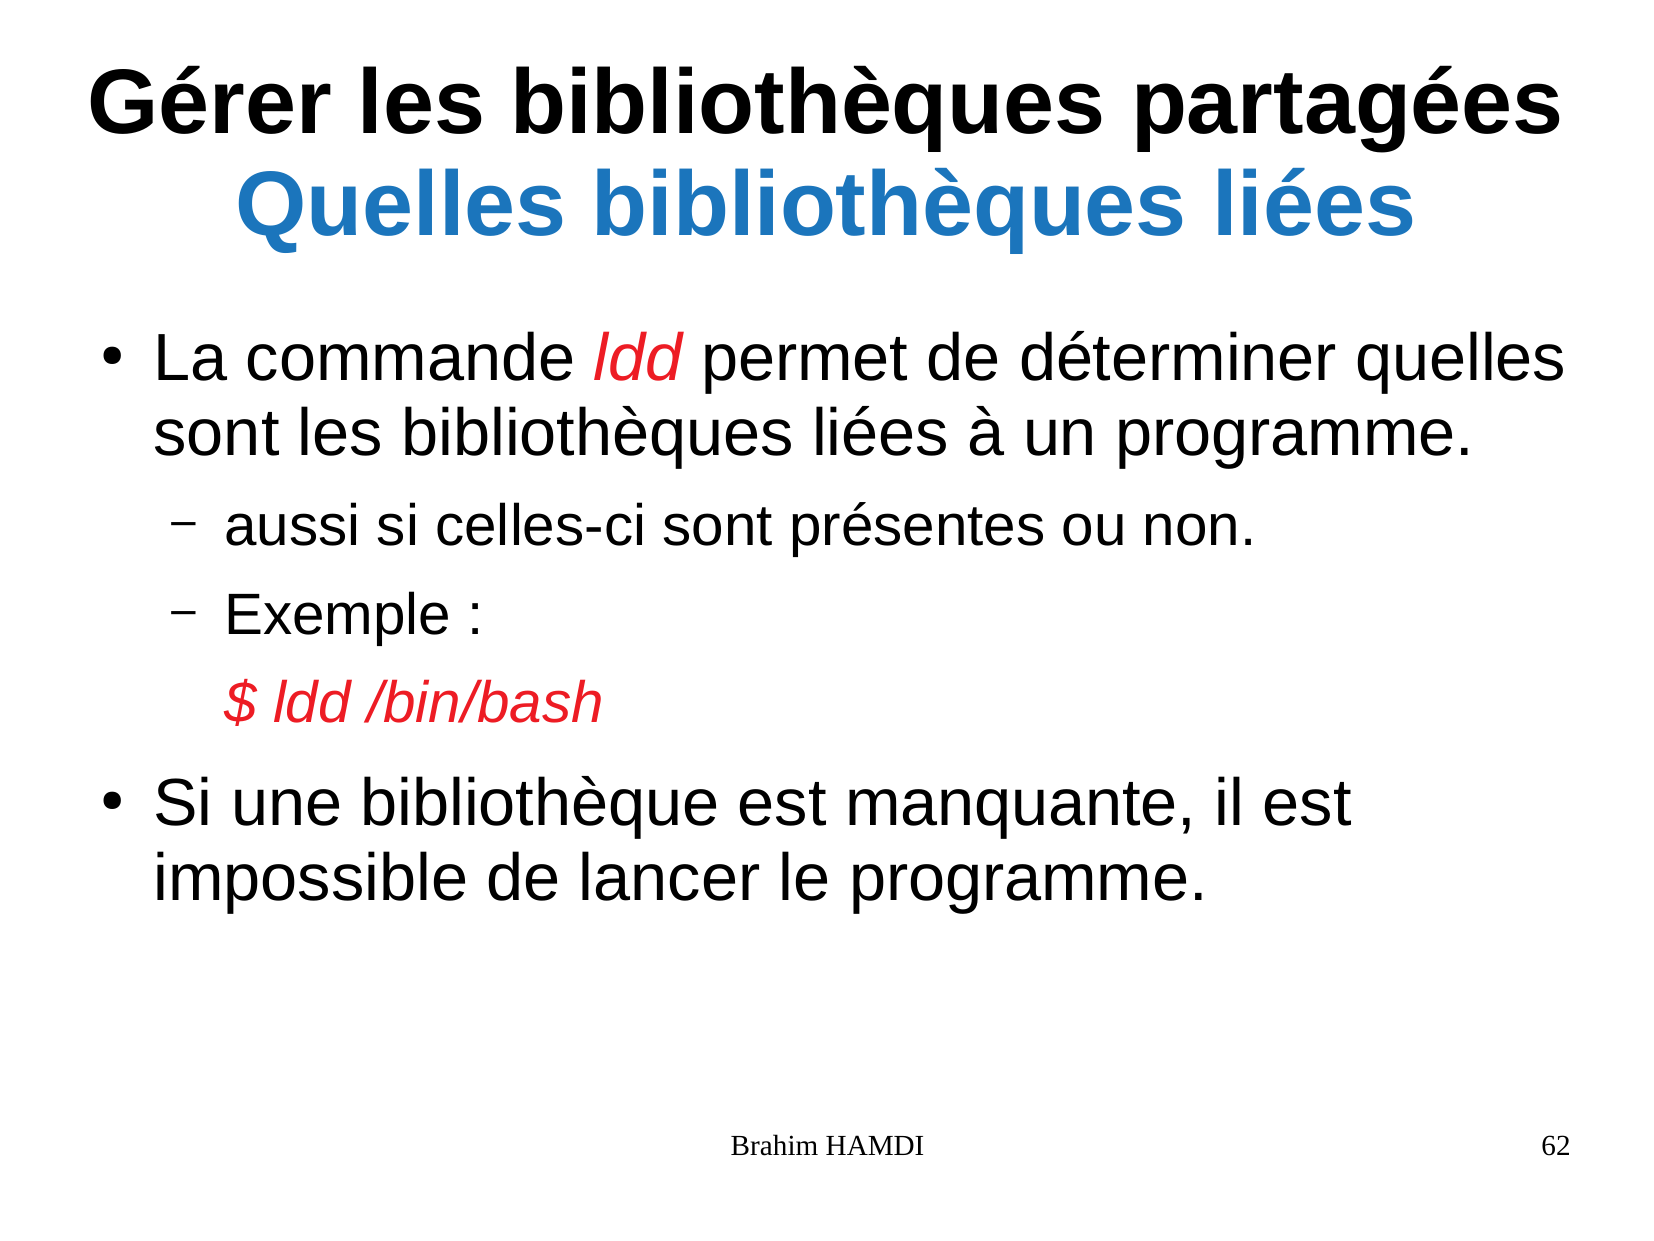

# Gérer les bibliothèques partagées Quelles bibliothèques liées
La commande ldd permet de déterminer quelles sont les bibliothèques liées à un programme.
aussi si celles-ci sont présentes ou non.
Exemple :
$ ldd /bin/bash
Si une bibliothèque est manquante, il est impossible de lancer le programme.
Brahim HAMDI
62